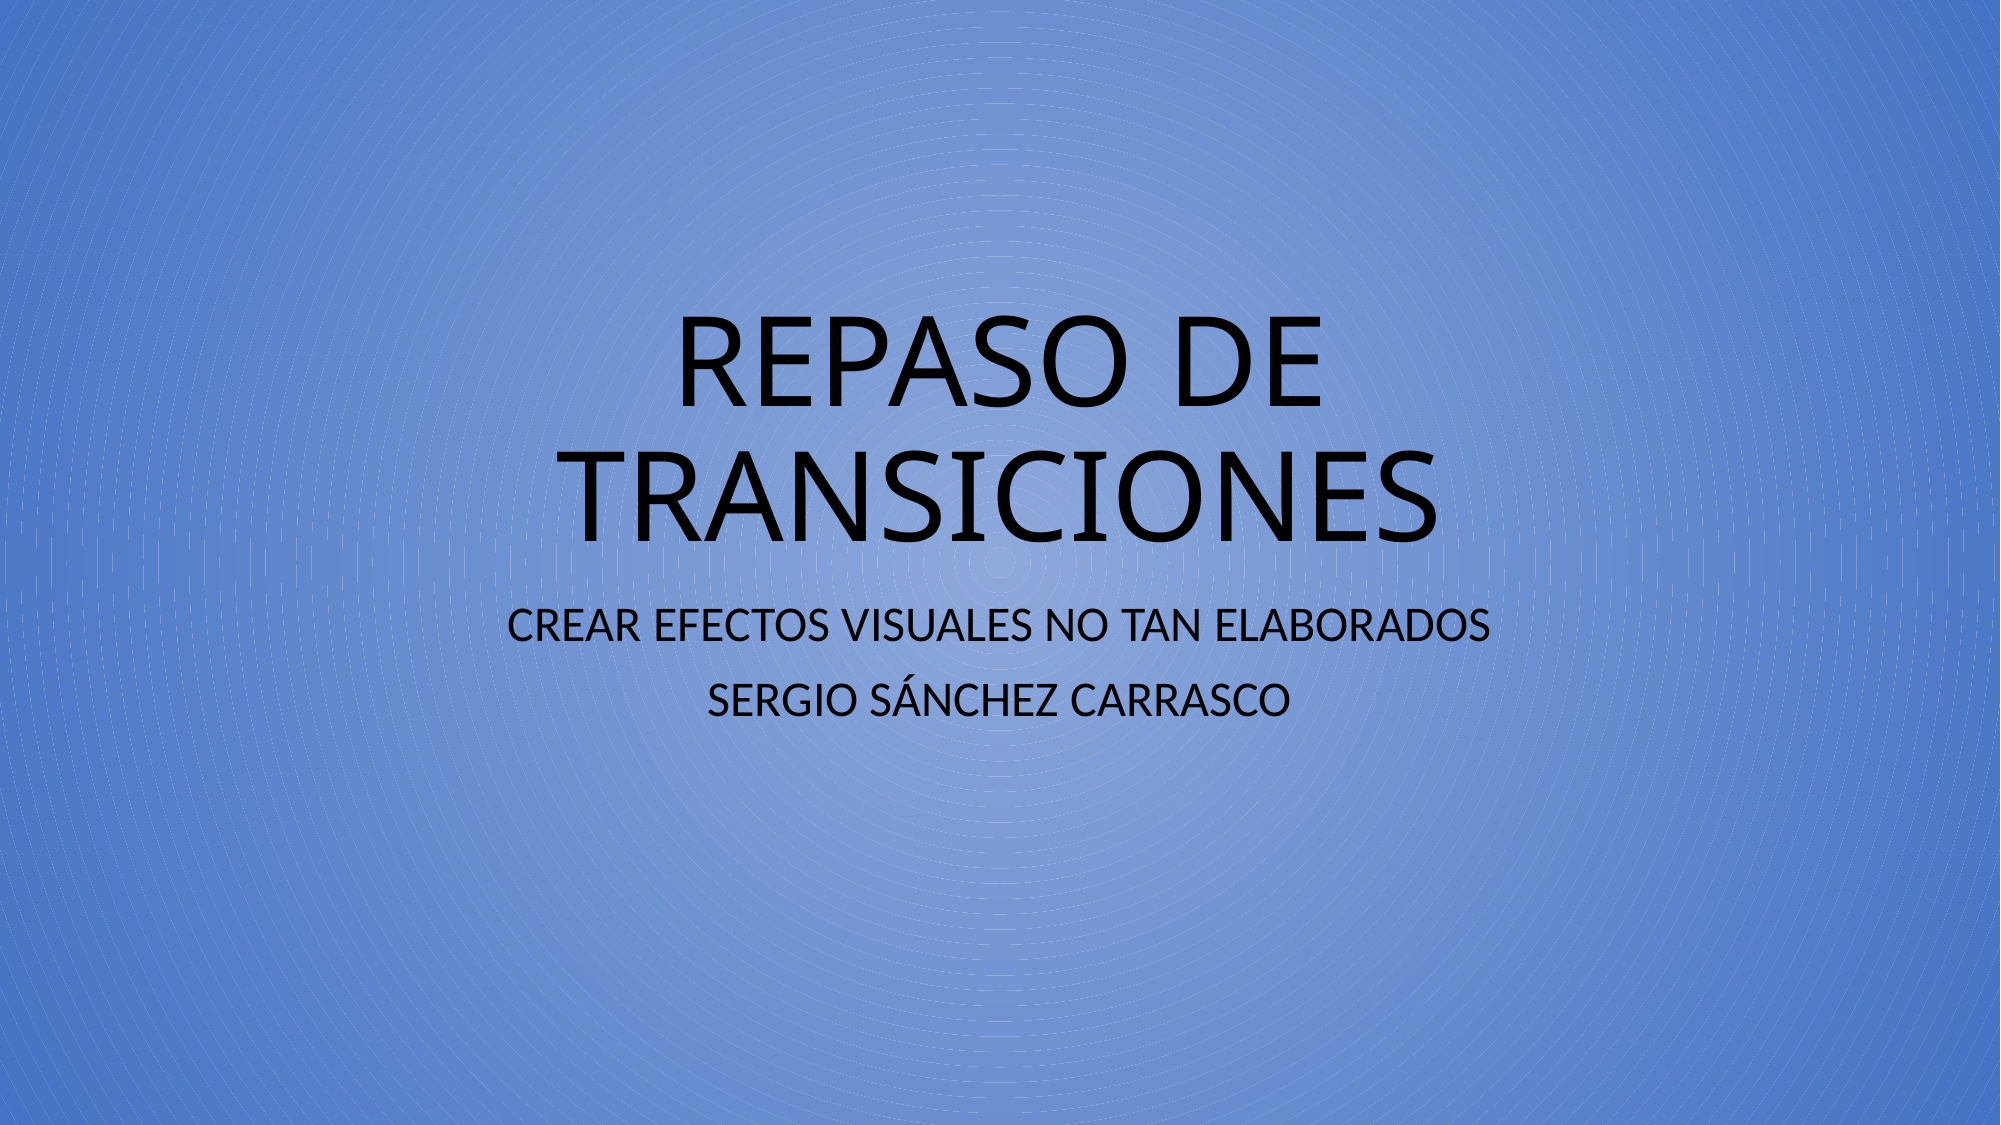

# REPASO DE TRANSICIONES
CREAR EFECTOS VISUALES NO TAN ELABORADOS
SERGIO SÁNCHEZ CARRASCO